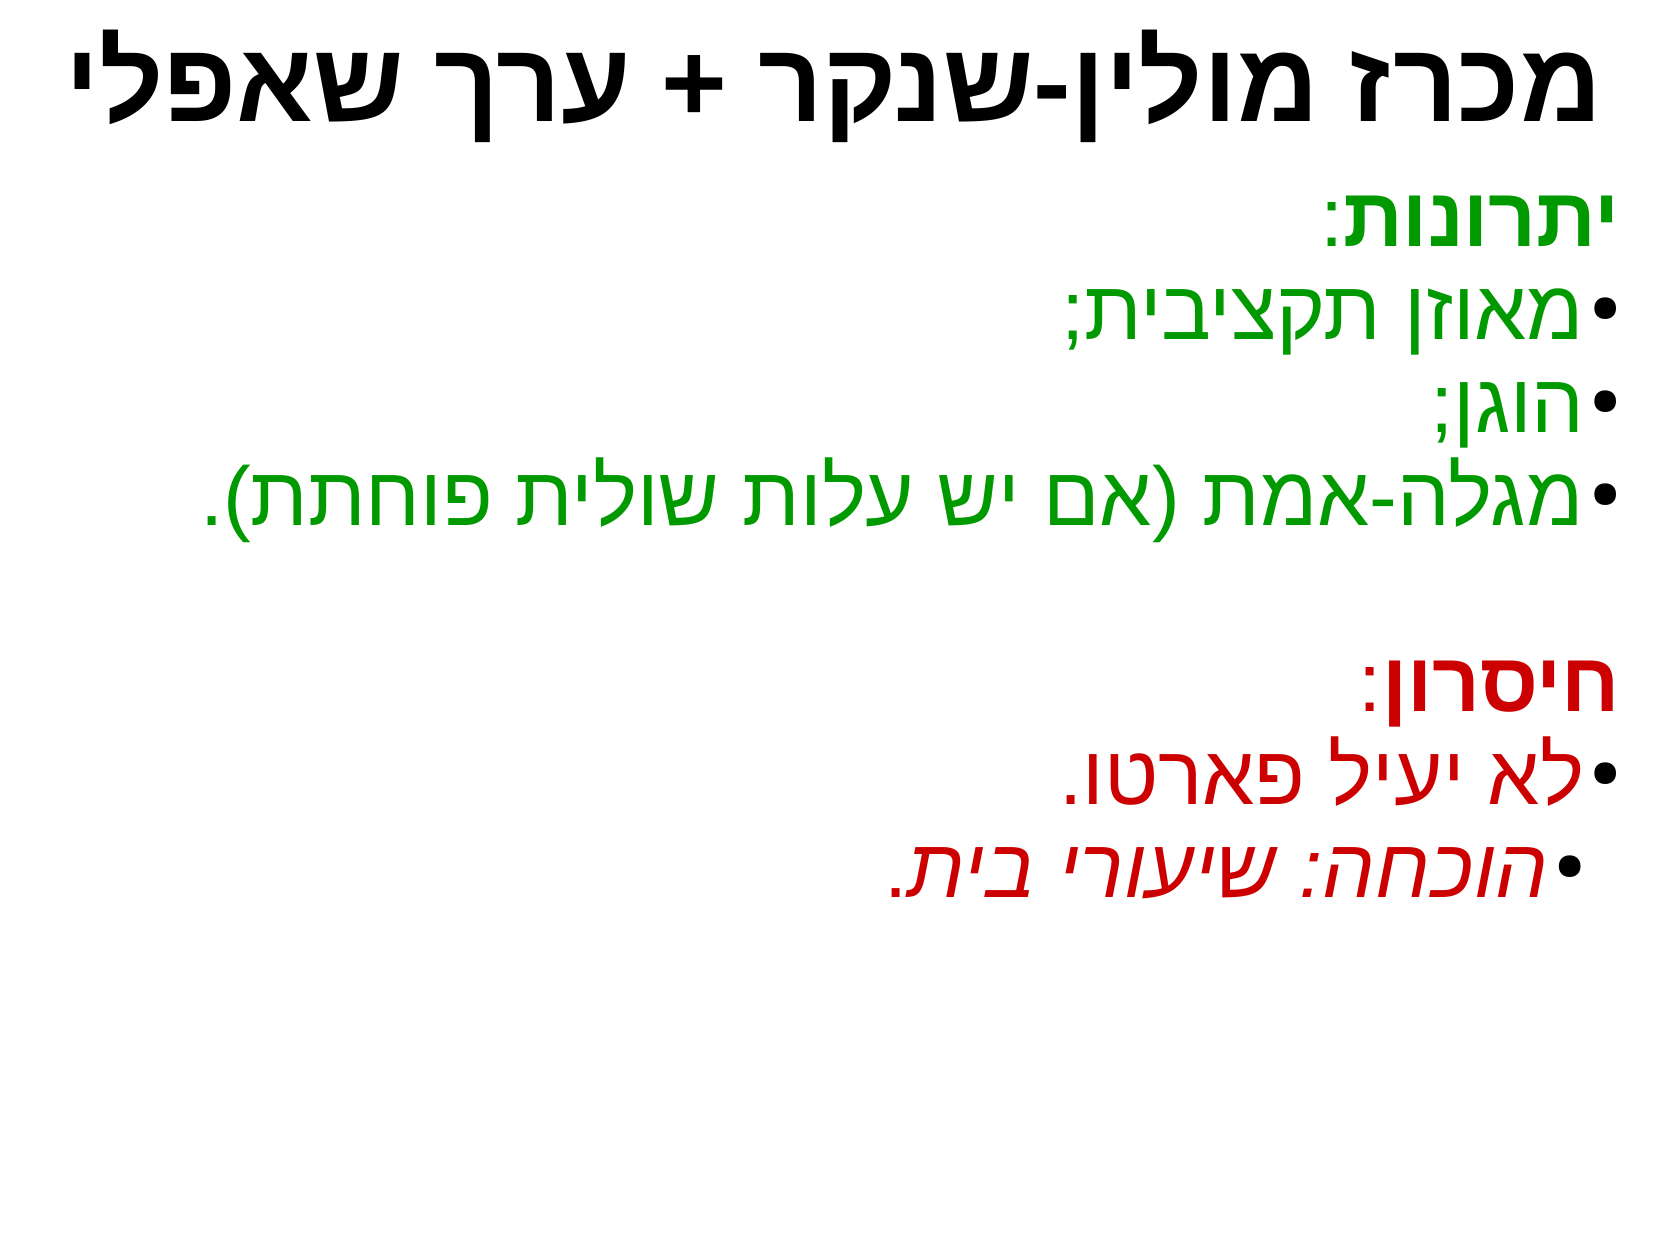

# מכרז מולין-שנקר + ערך שאפלי
יתרונות:
מאוזן תקציבית;
הוגן;
מגלה-אמת (אם יש עלות שולית פוחתת).
חיסרון:
לא יעיל פארטו.
הוכחה: שיעורי בית.